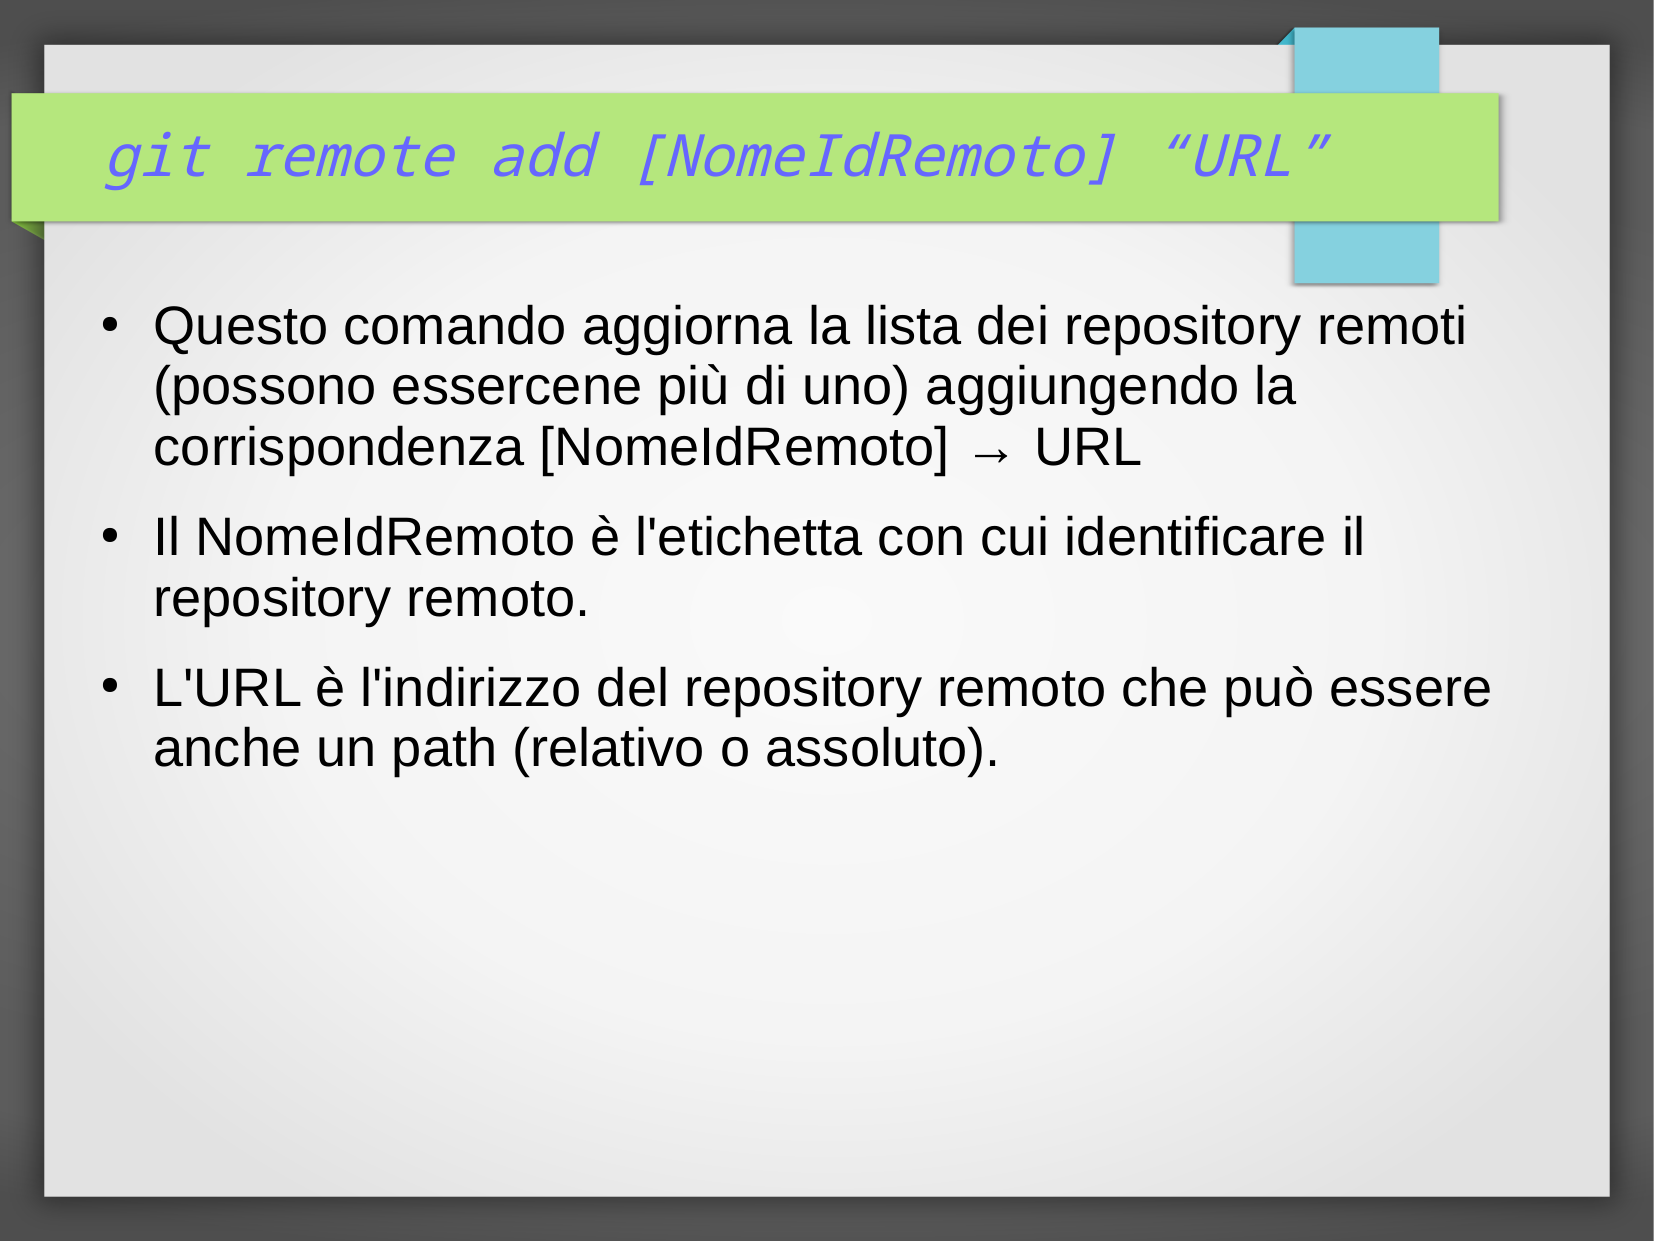

# git remote add [NomeIdRemoto] “URL”
Questo comando aggiorna la lista dei repository remoti (possono essercene più di uno) aggiungendo la corrispondenza [NomeIdRemoto] → URL
Il NomeIdRemoto è l'etichetta con cui identificare il repository remoto.
L'URL è l'indirizzo del repository remoto che può essere anche un path (relativo o assoluto).